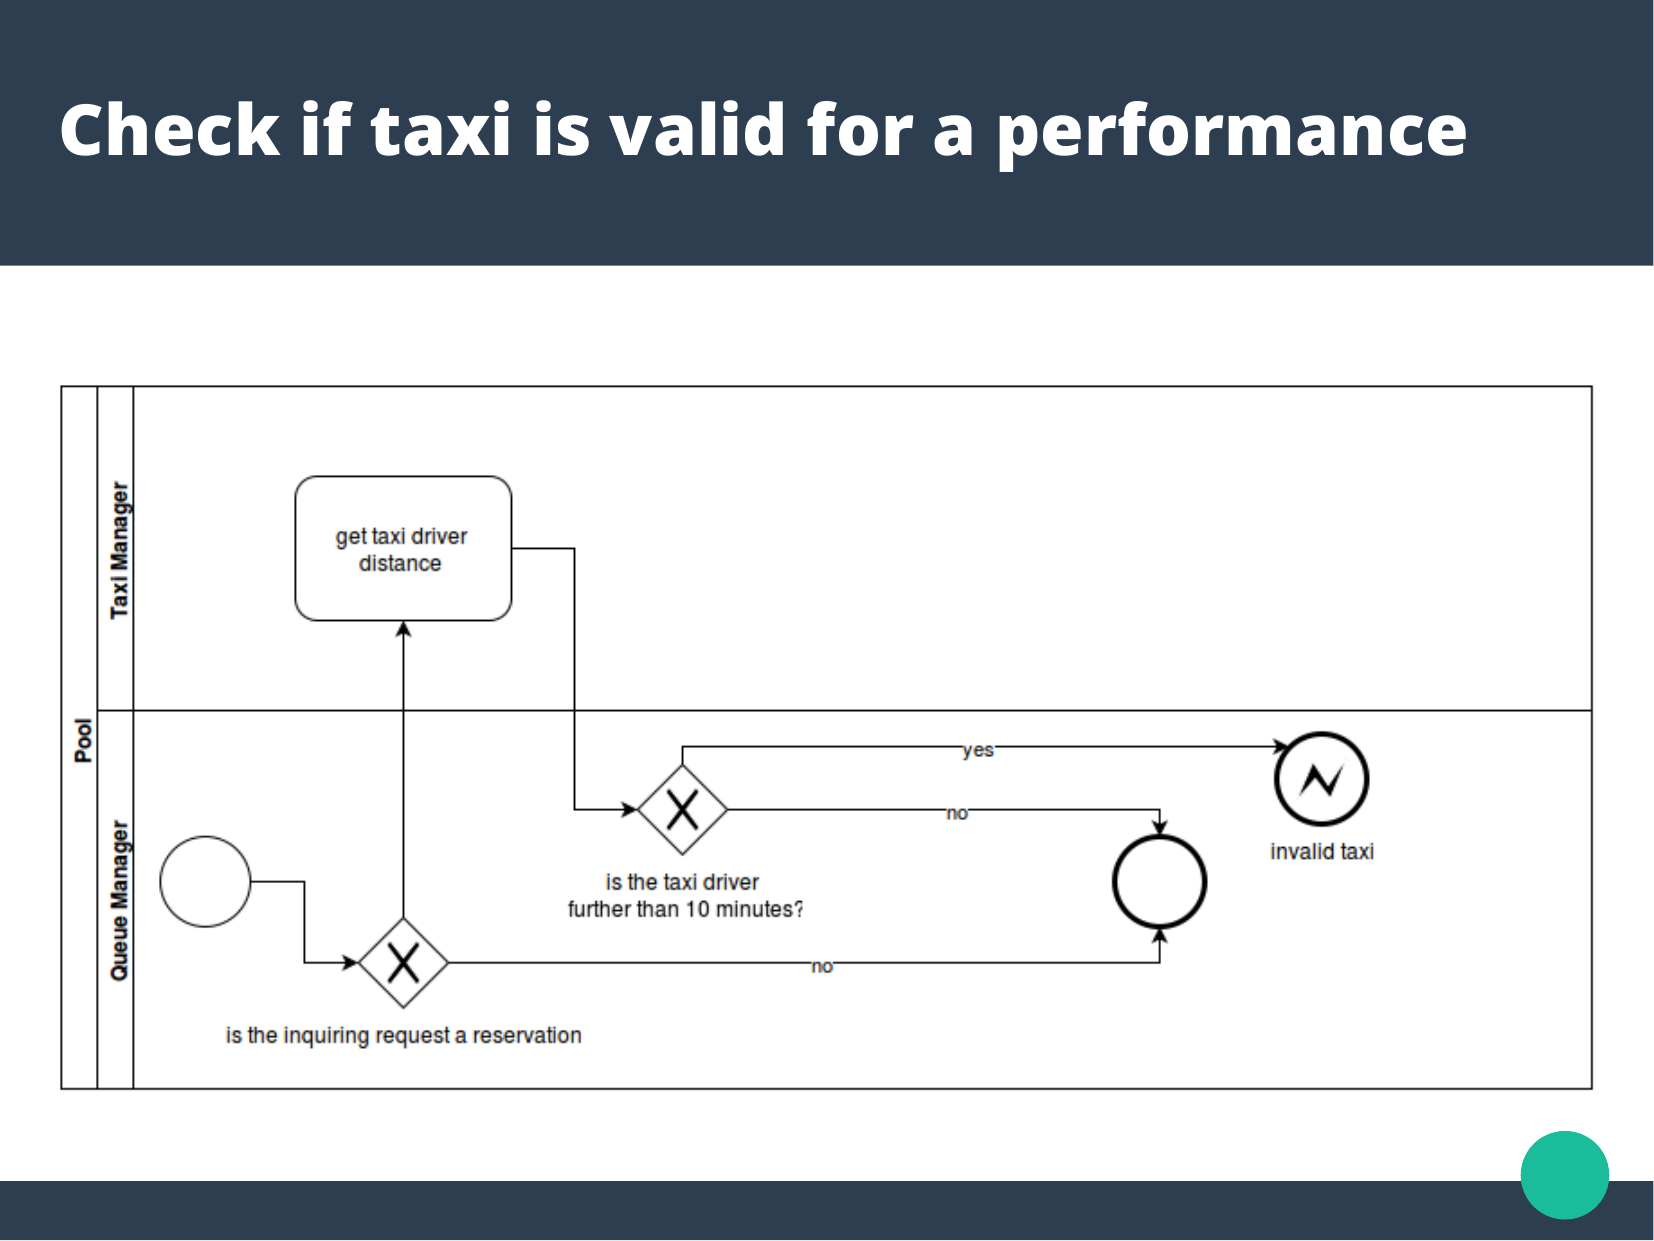

# Check if taxi is valid for a performance